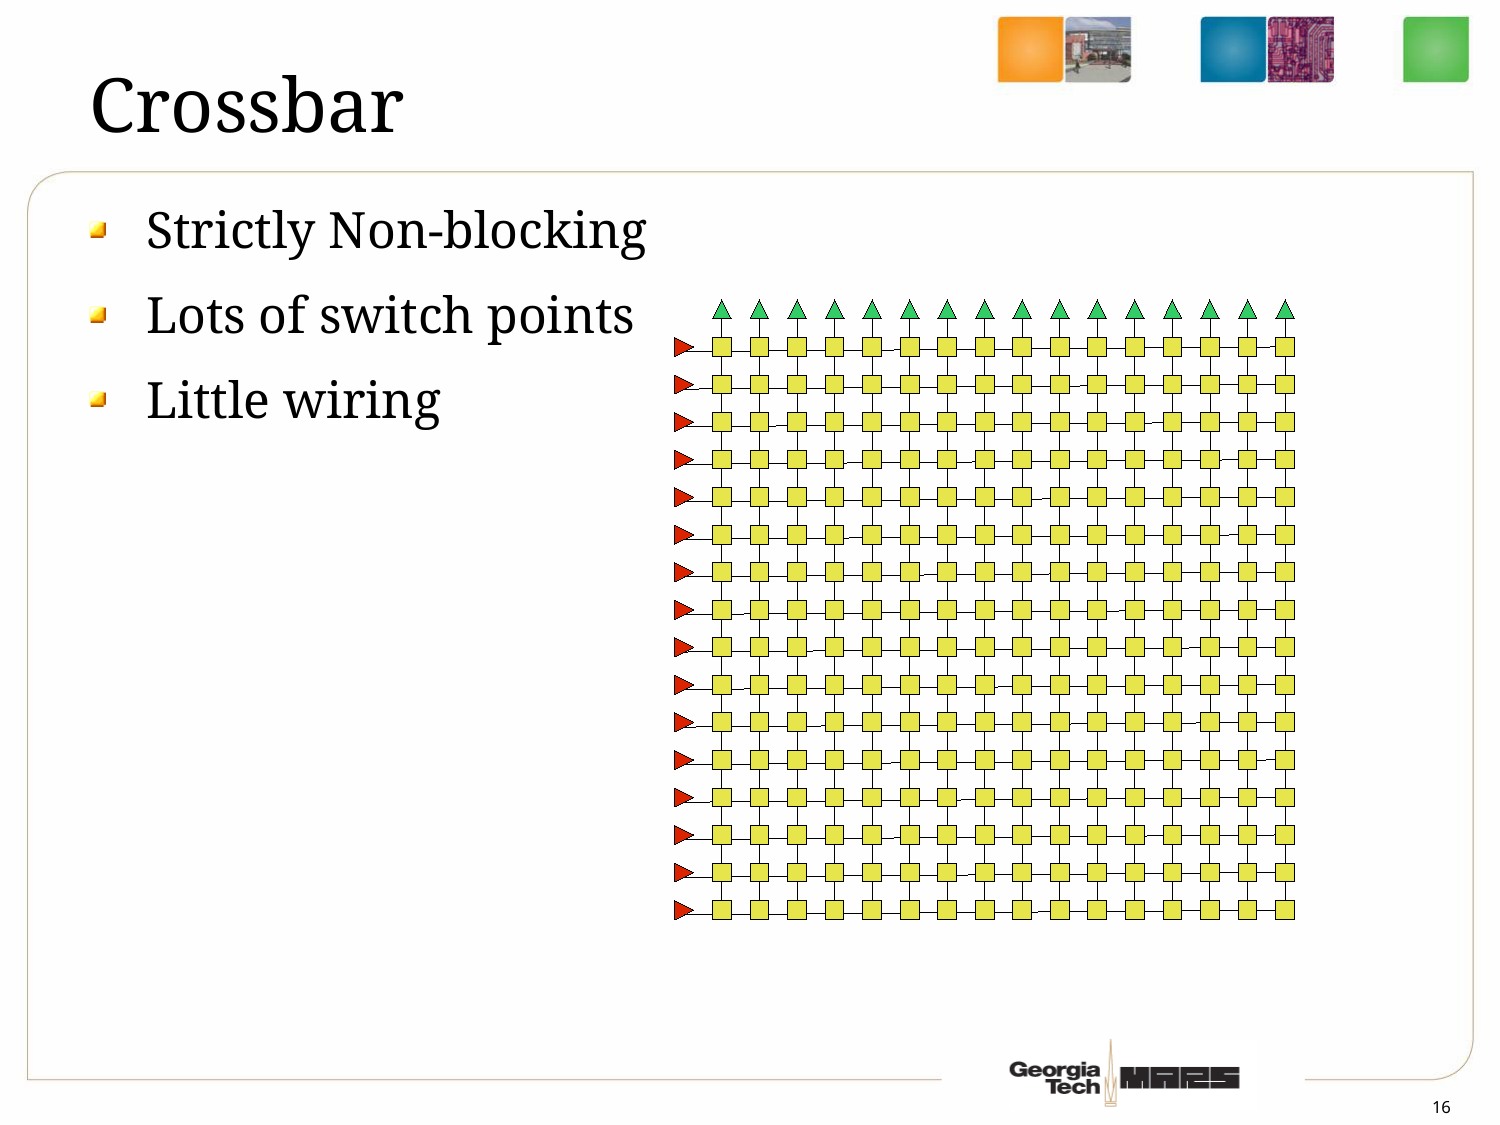

# Crossbar
Strictly Non-blocking
Lots of switch points
Little wiring
16